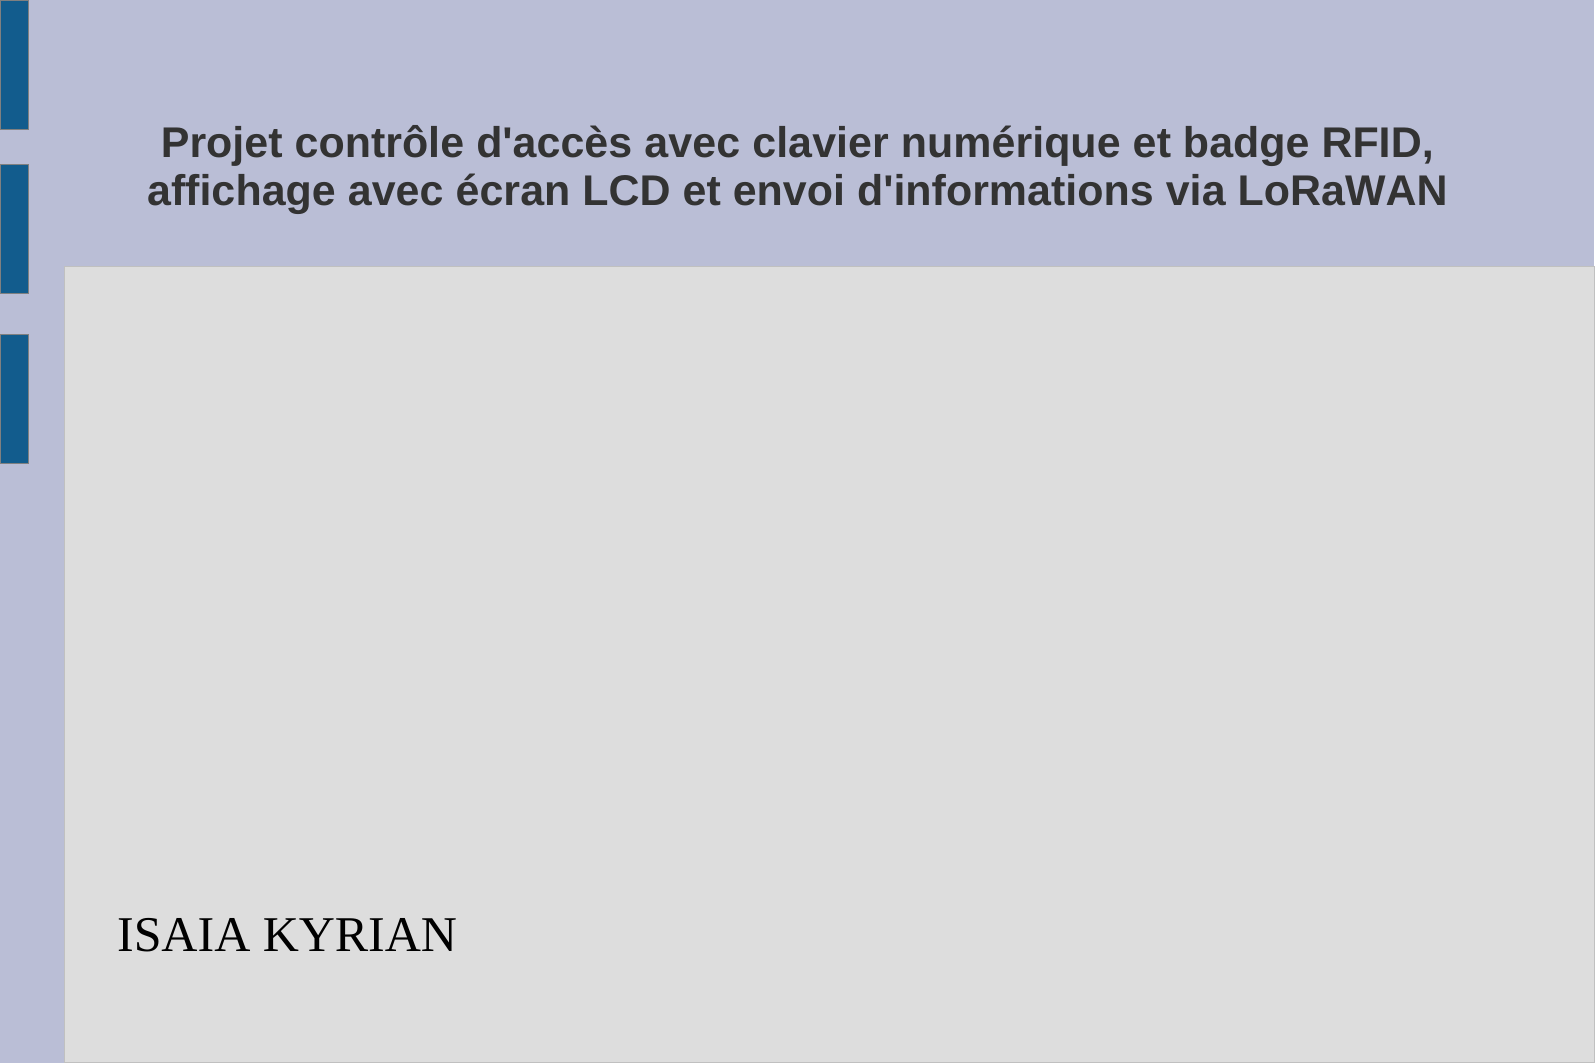

# Projet contrôle d'accès avec clavier numérique et badge RFID, affichage avec écran LCD et envoi d'informations via LoRaWAN
ISAIA KYRIAN